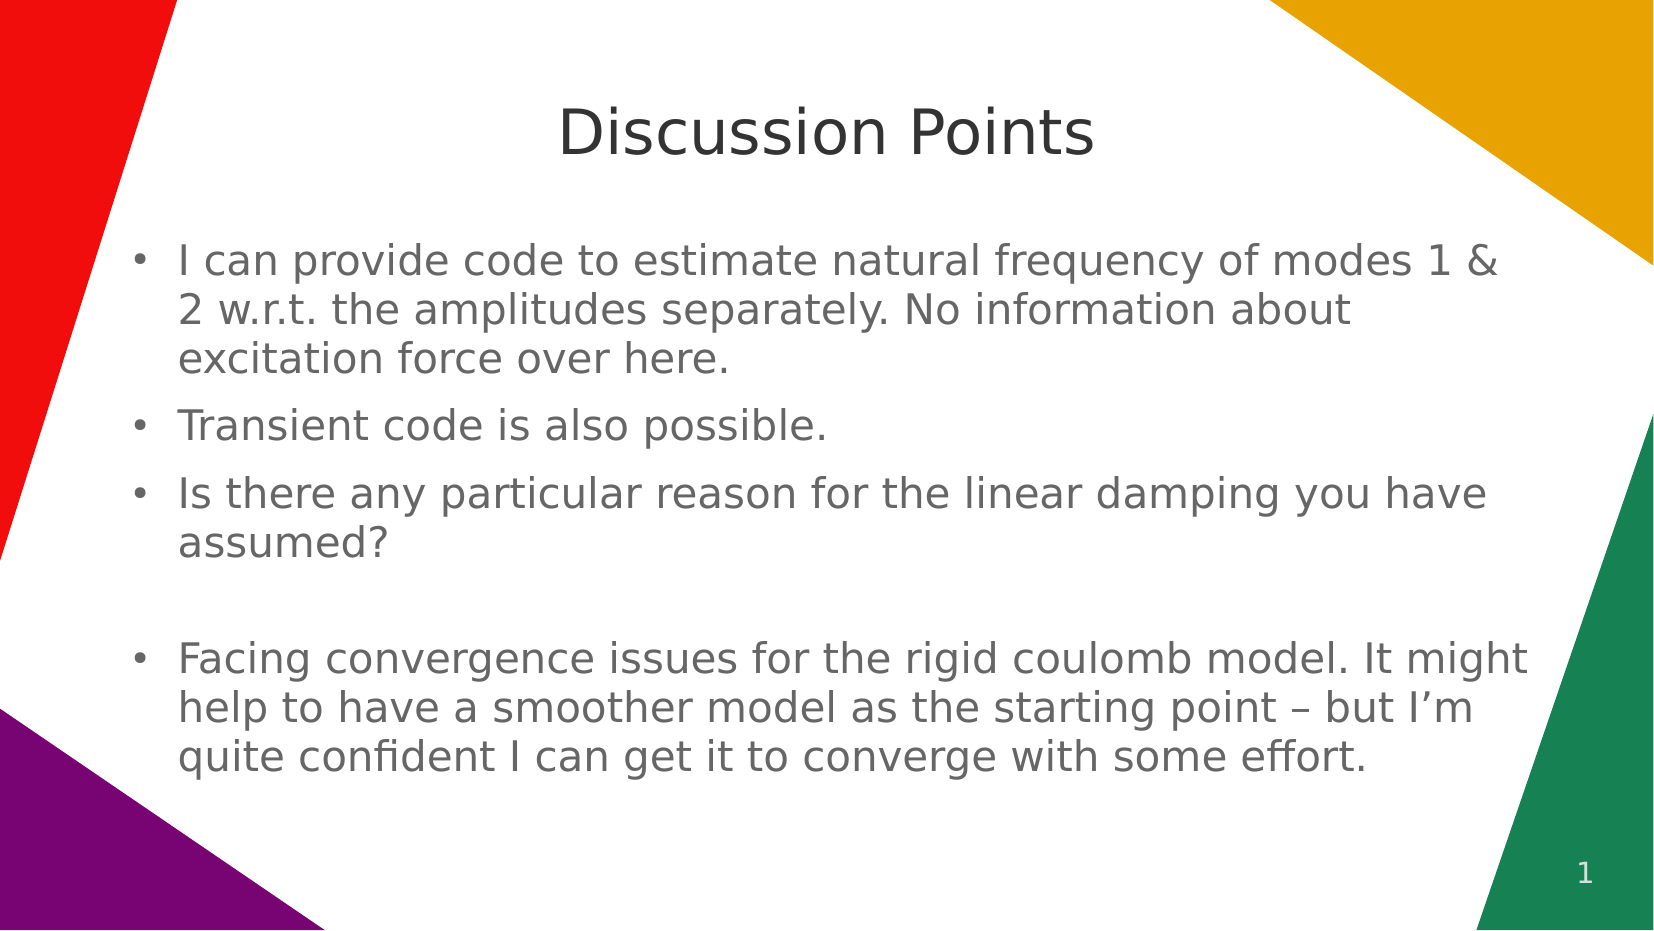

# Discussion Points
I can provide code to estimate natural frequency of modes 1 & 2 w.r.t. the amplitudes separately. No information about excitation force over here.
Transient code is also possible.
Is there any particular reason for the linear damping you have assumed?
Facing convergence issues for the rigid coulomb model. It might help to have a smoother model as the starting point – but I’m quite confident I can get it to converge with some effort.
1